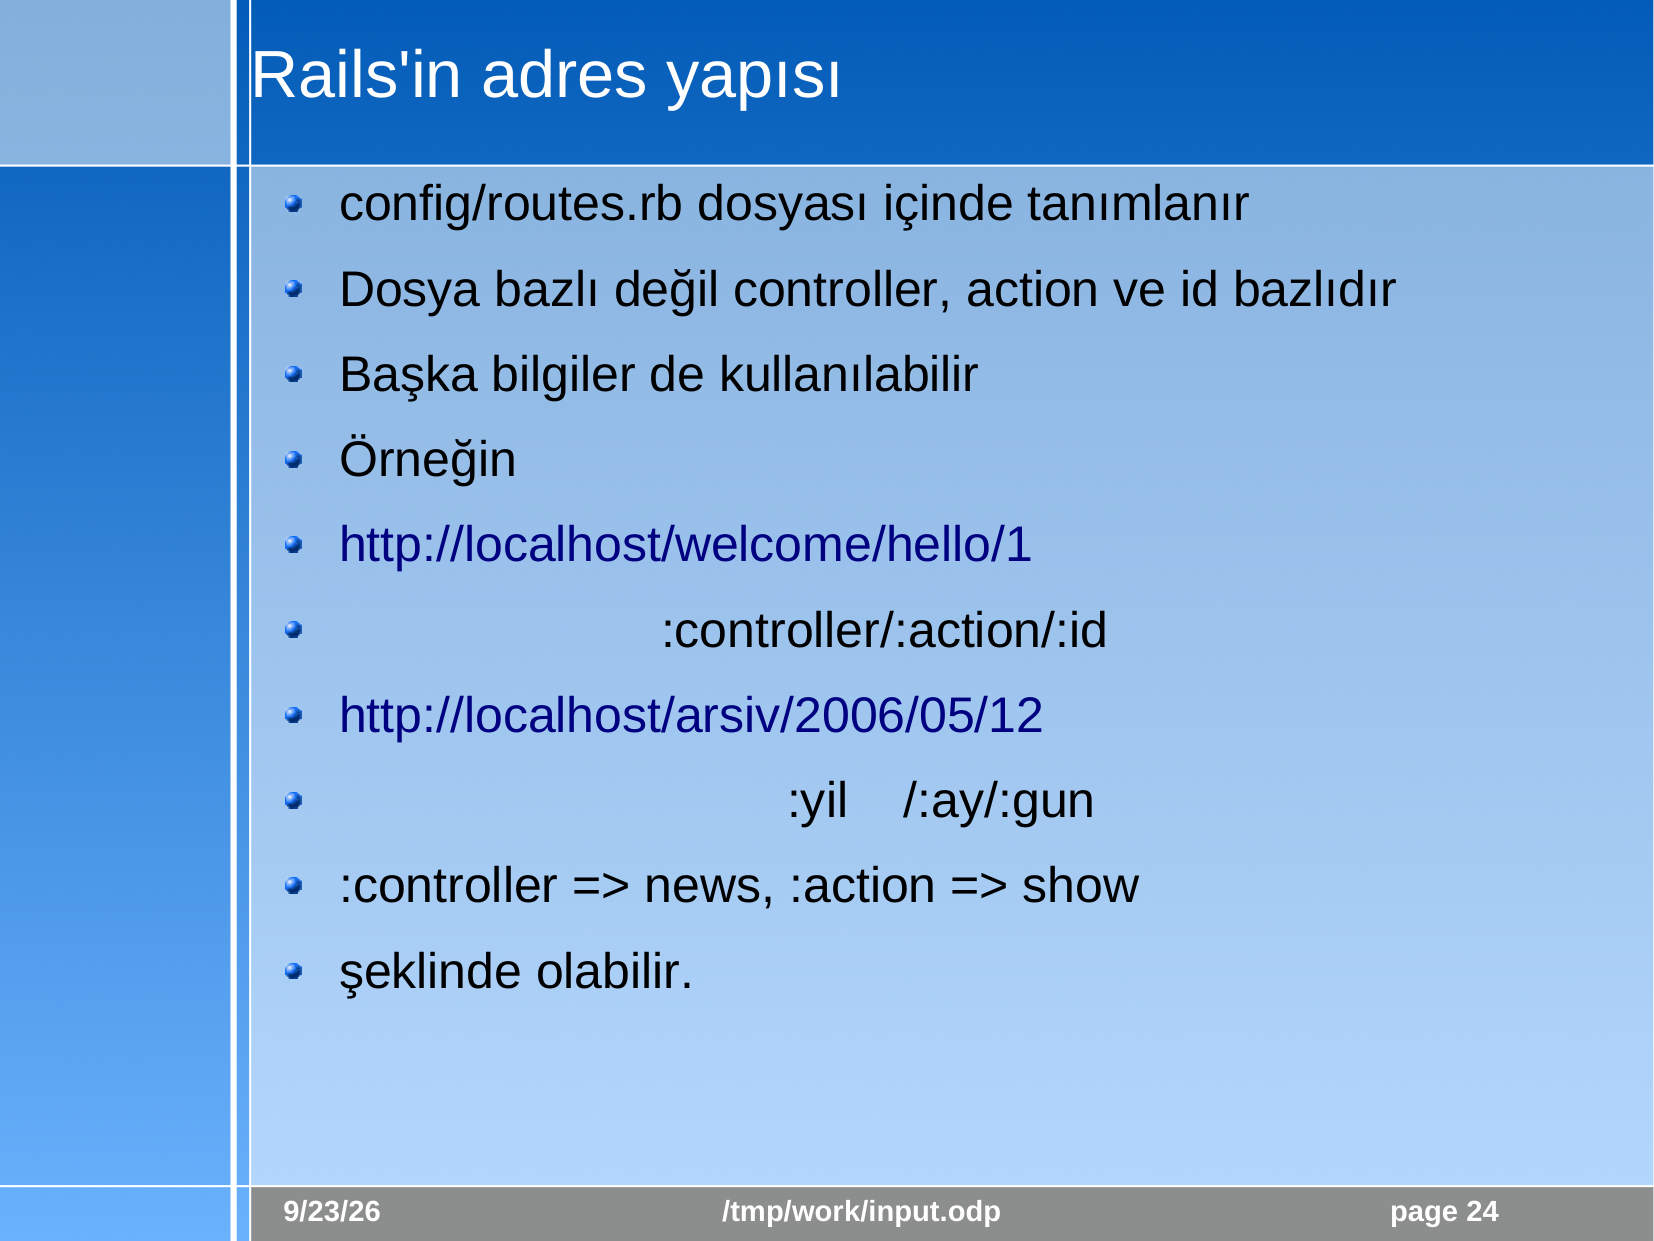

# Rails'in adres yapısı
config/routes.rb dosyası içinde tanımlanır
Dosya bazlı değil controller, action ve id bazlıdır
Başka bilgiler de kullanılabilir
Örneğin
http://localhost/welcome/hello/1
 :controller/:action/:id
http://localhost/arsiv/2006/05/12
 :yil /:ay/:gun
:controller => news, :action => show
şeklinde olabilir.